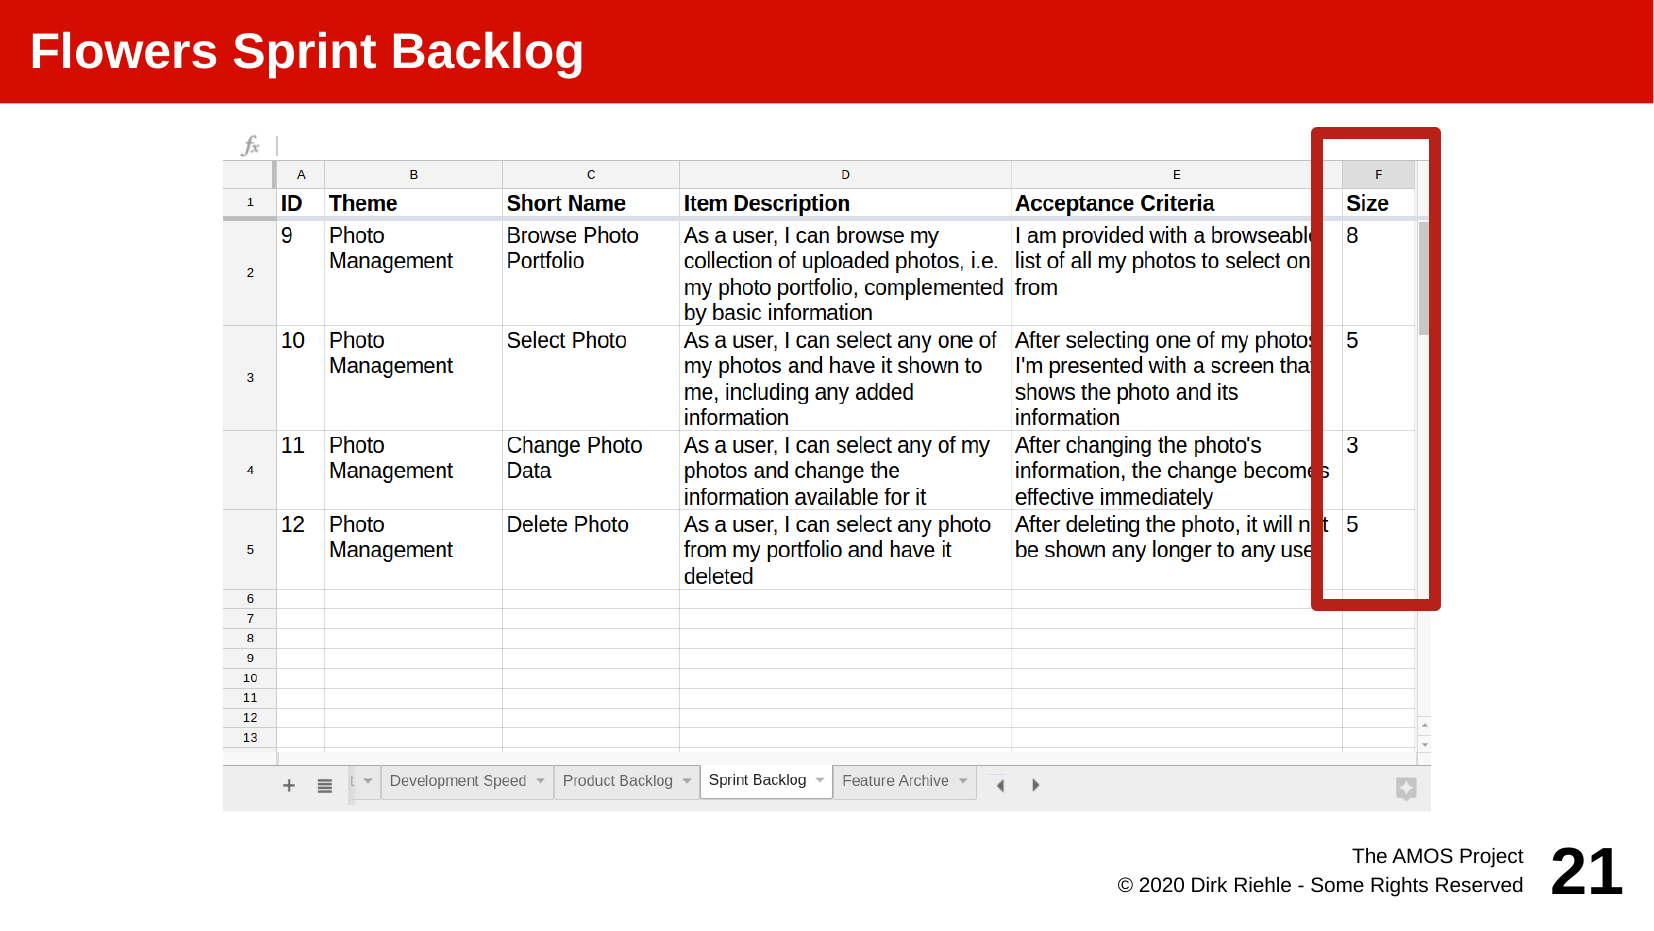

# Flowers Sprint Backlog
The AMOS Project
21
© 2020 Dirk Riehle - Some Rights Reserved